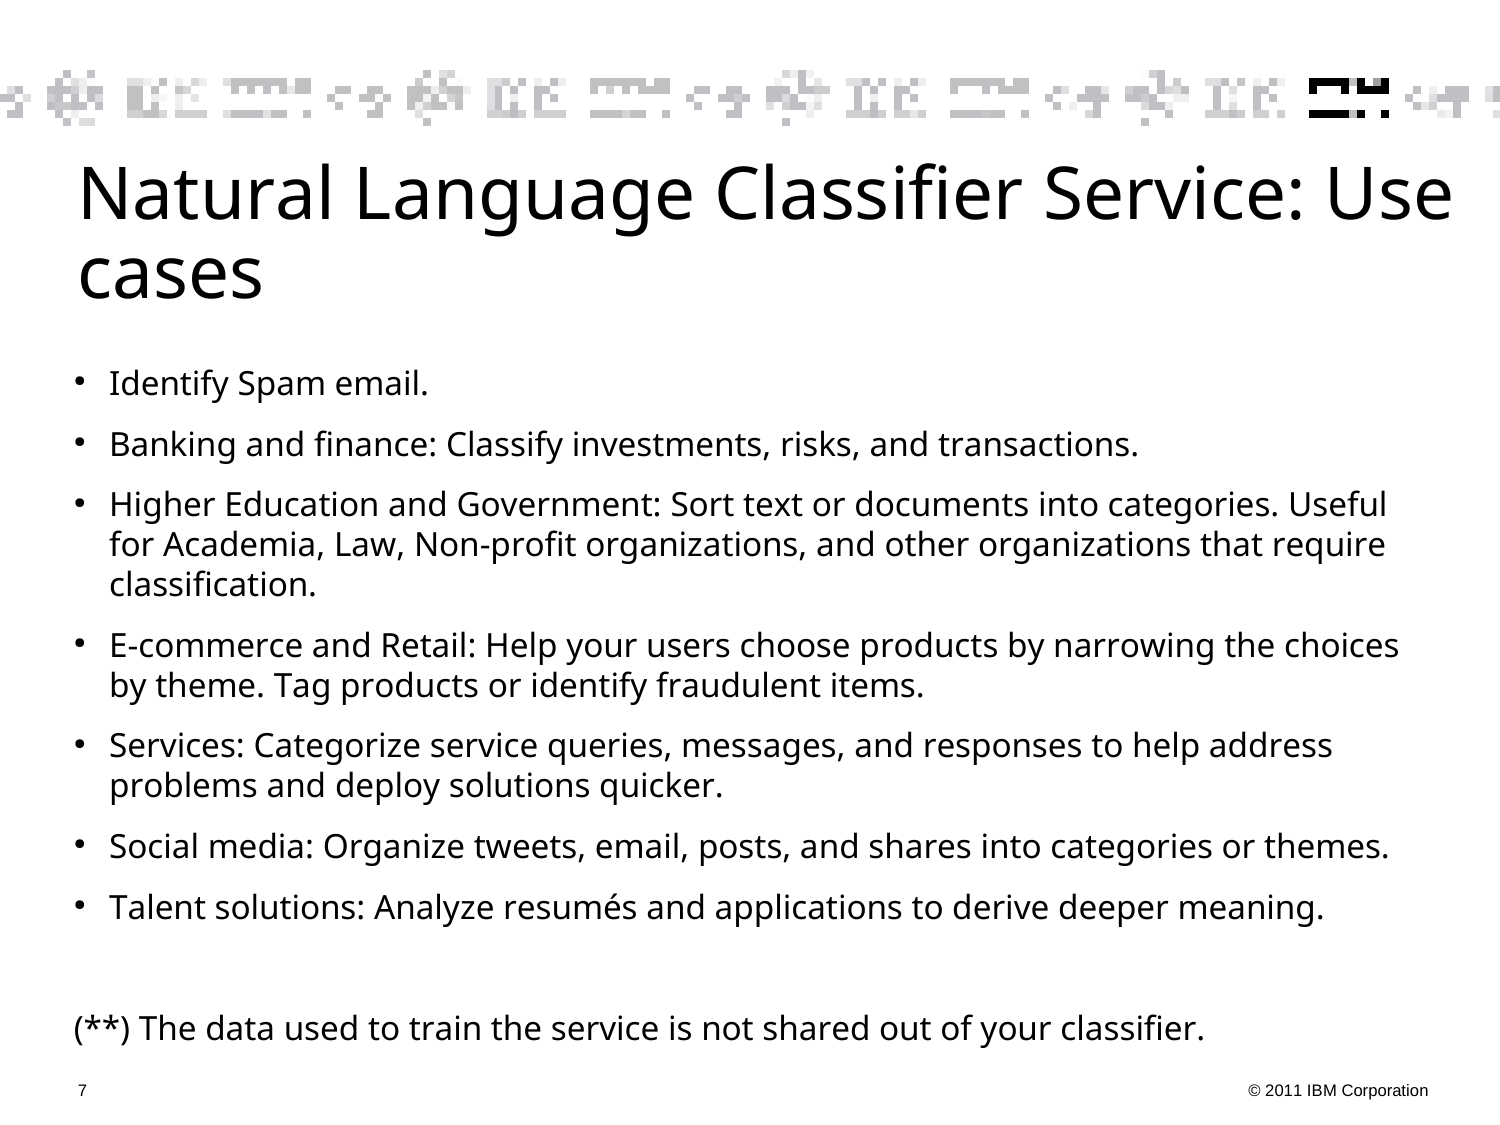

# Natural Language Classifier Service: Use cases
Identify Spam email.
Banking and finance: Classify investments, risks, and transactions.
Higher Education and Government: Sort text or documents into categories. Useful for Academia, Law, Non-profit organizations, and other organizations that require classification.
E-commerce and Retail: Help your users choose products by narrowing the choices by theme. Tag products or identify fraudulent items.
Services: Categorize service queries, messages, and responses to help address problems and deploy solutions quicker.
Social media: Organize tweets, email, posts, and shares into categories or themes.
Talent solutions: Analyze resumés and applications to derive deeper meaning.
(**) The data used to train the service is not shared out of your classifier.
7